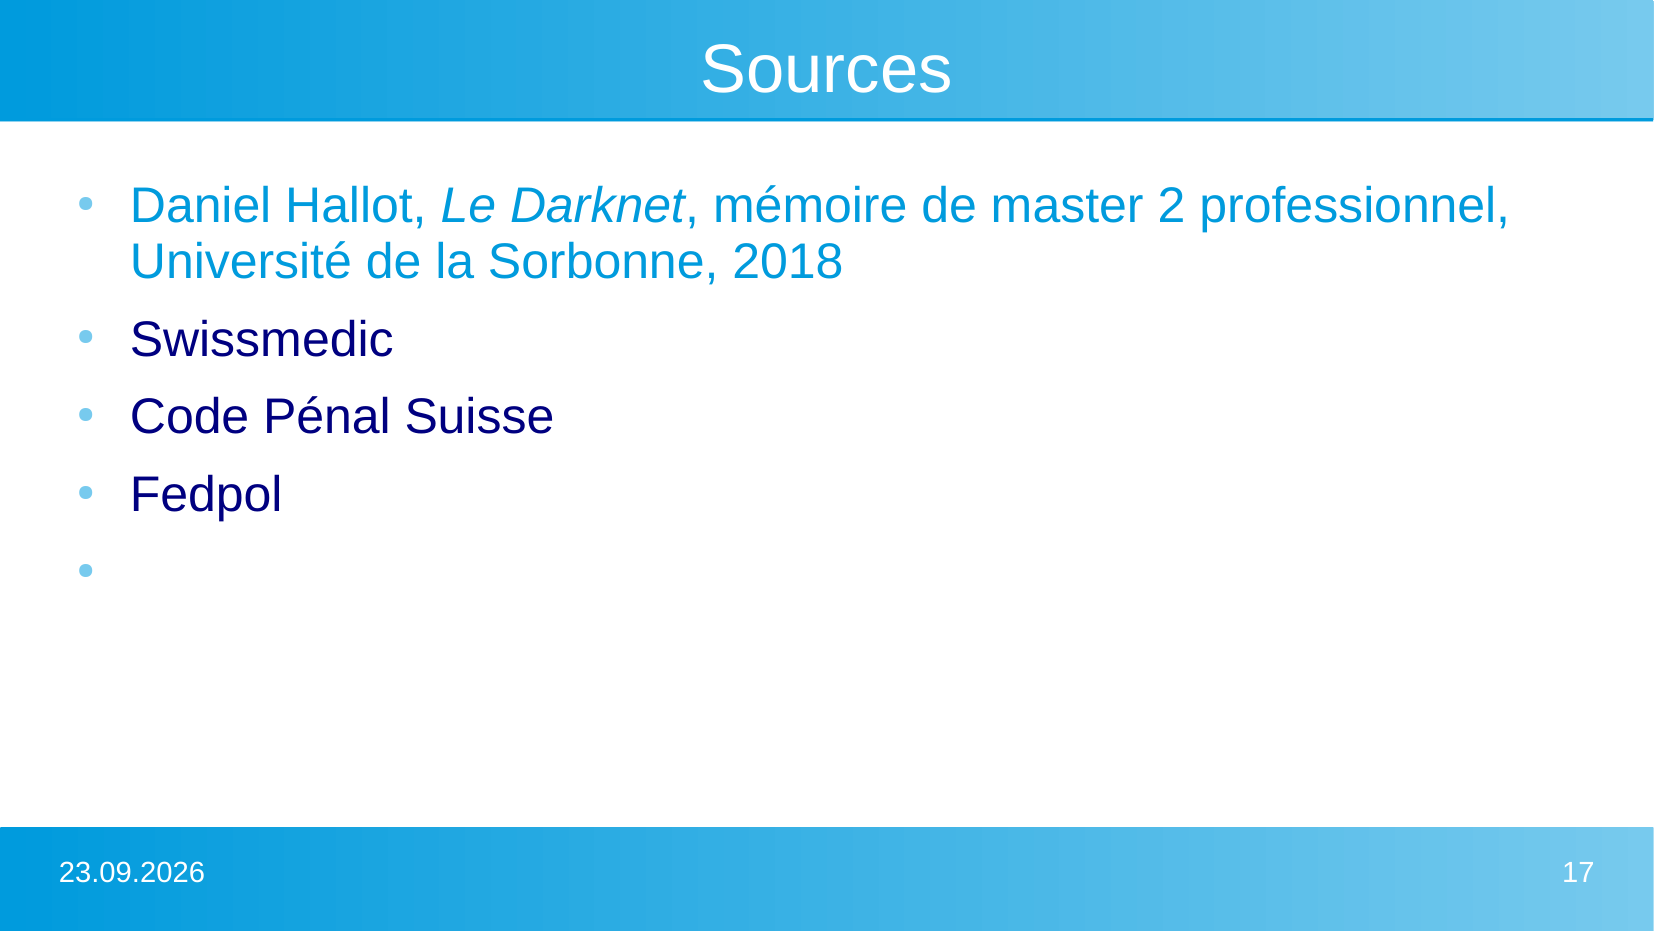

# Sources
Daniel Hallot, Le Darknet, mémoire de master 2 professionnel, Université de la Sorbonne, 2018
Swissmedic
Code Pénal Suisse
Fedpol
17